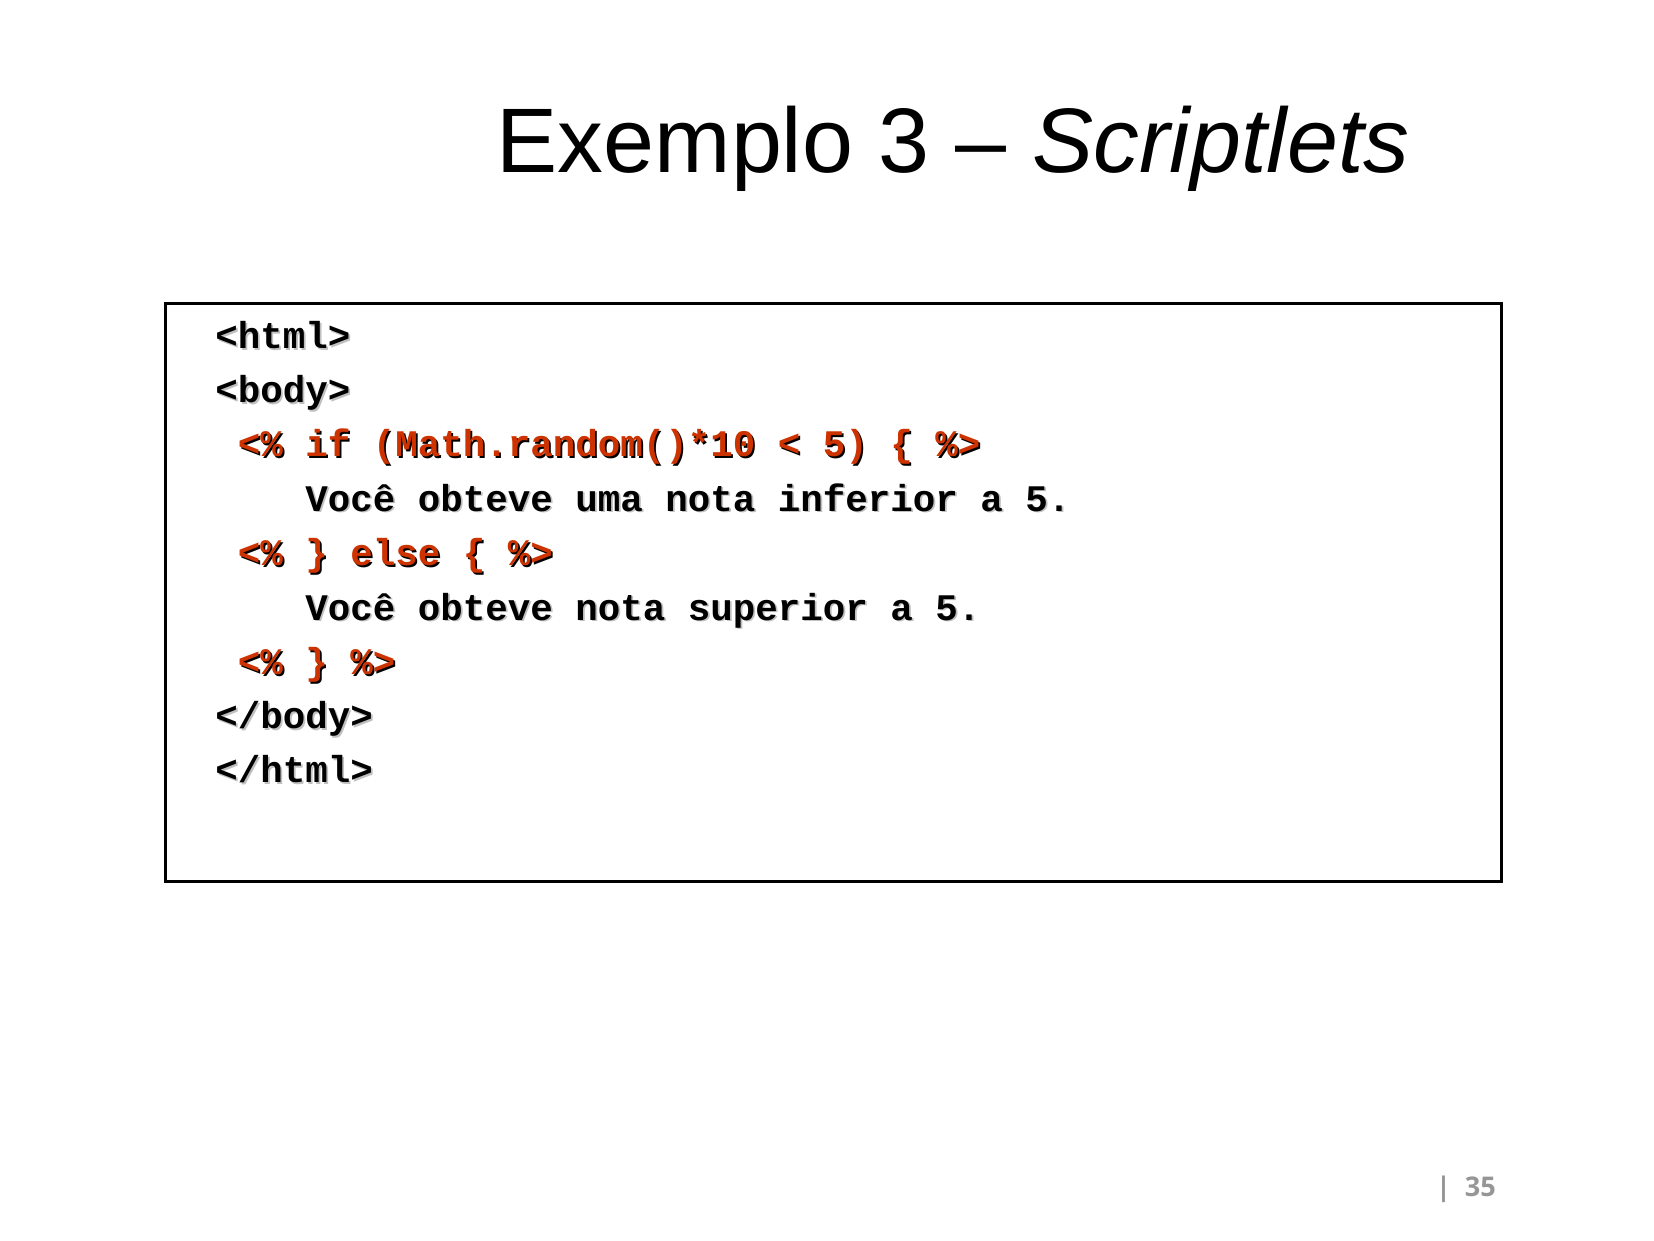

# Exemplo 3 – Scriptlets
<html>
<body>
 <% if (Math.random()*10 < 5) { %>
 Você obteve uma nota inferior a 5.
 <% } else { %>
 Você obteve nota superior a 5.
 <% } %>
</body>
</html>